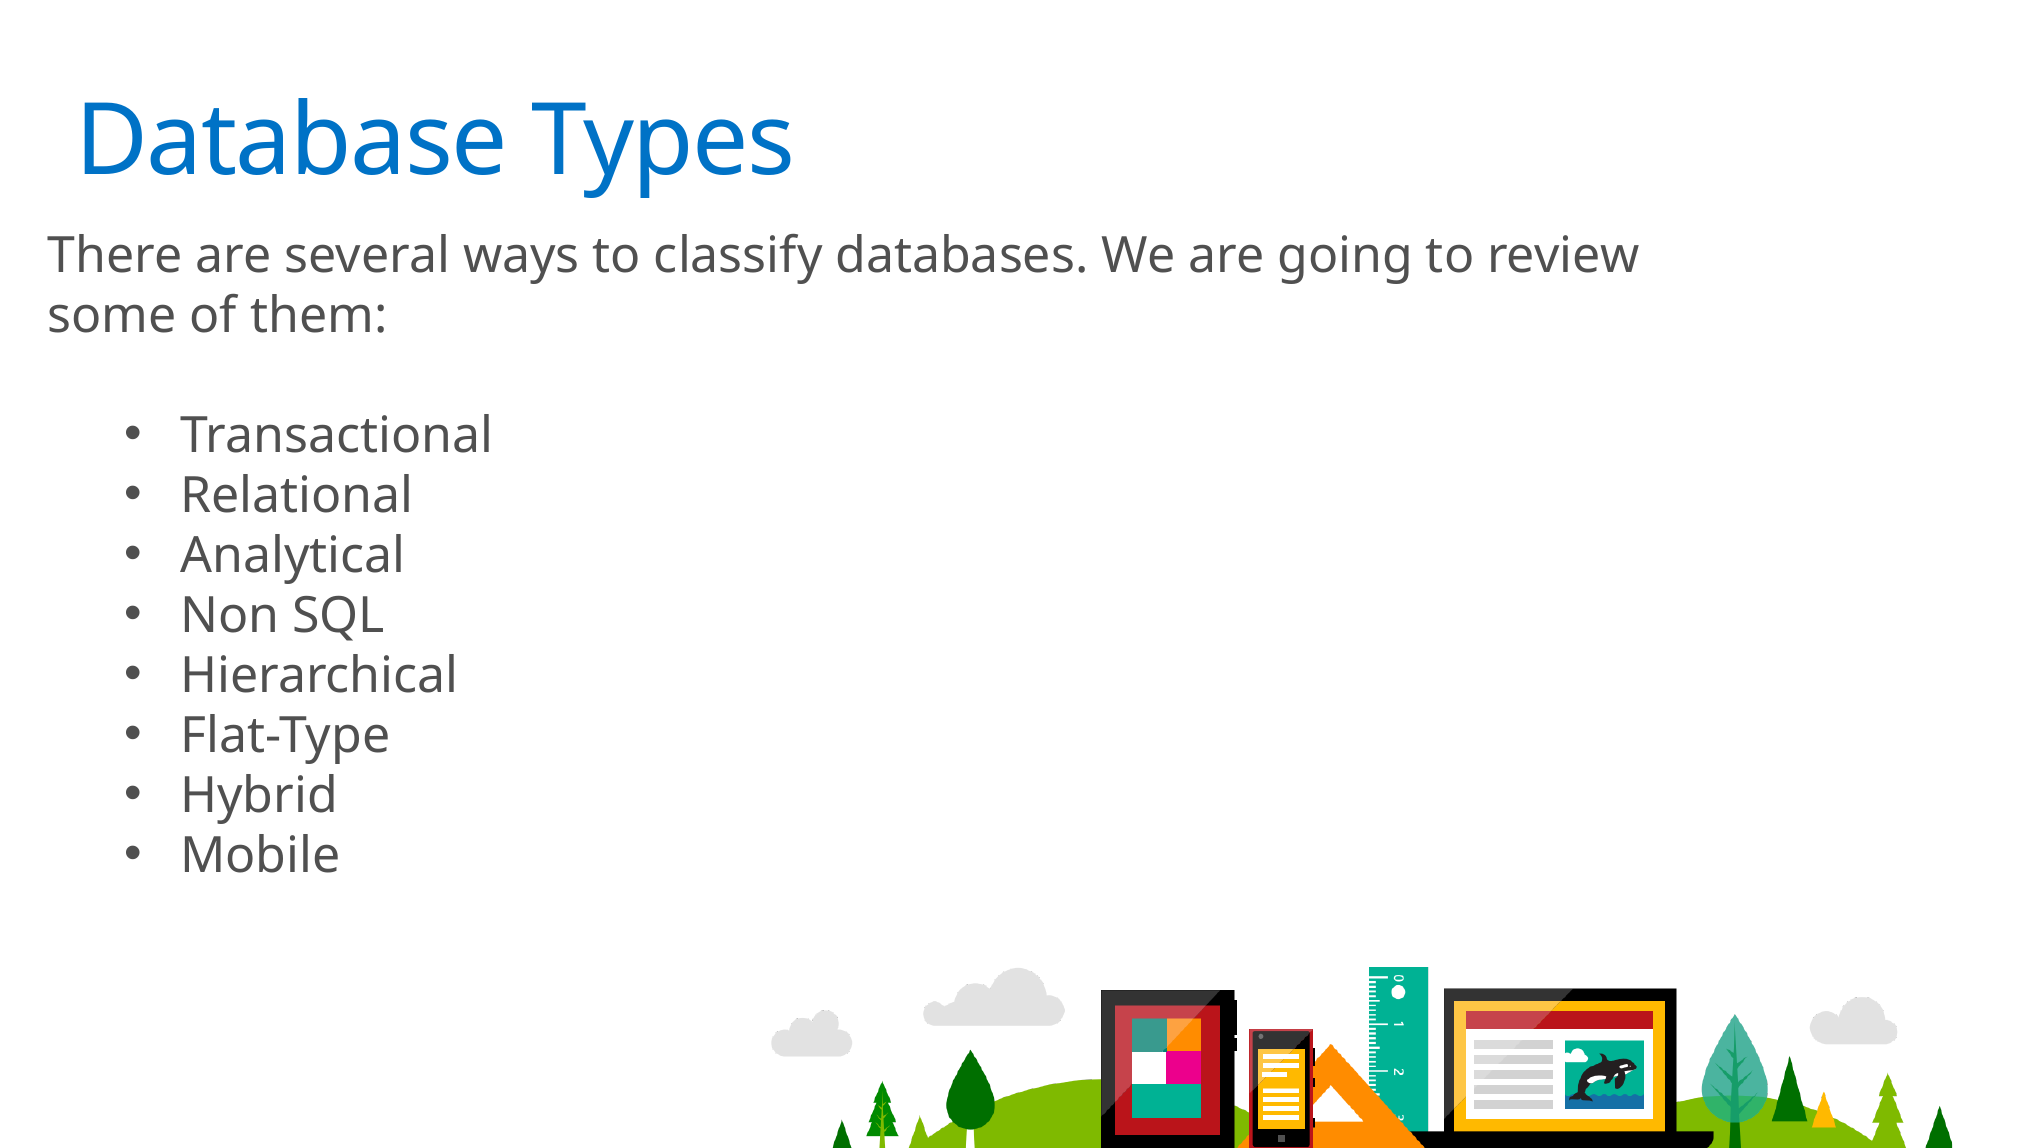

# Database Types
There are several ways to classify databases. We are going to review
some of them:
Transactional
Relational
Analytical
Non SQL
Hierarchical
Flat-Type
Hybrid
Mobile